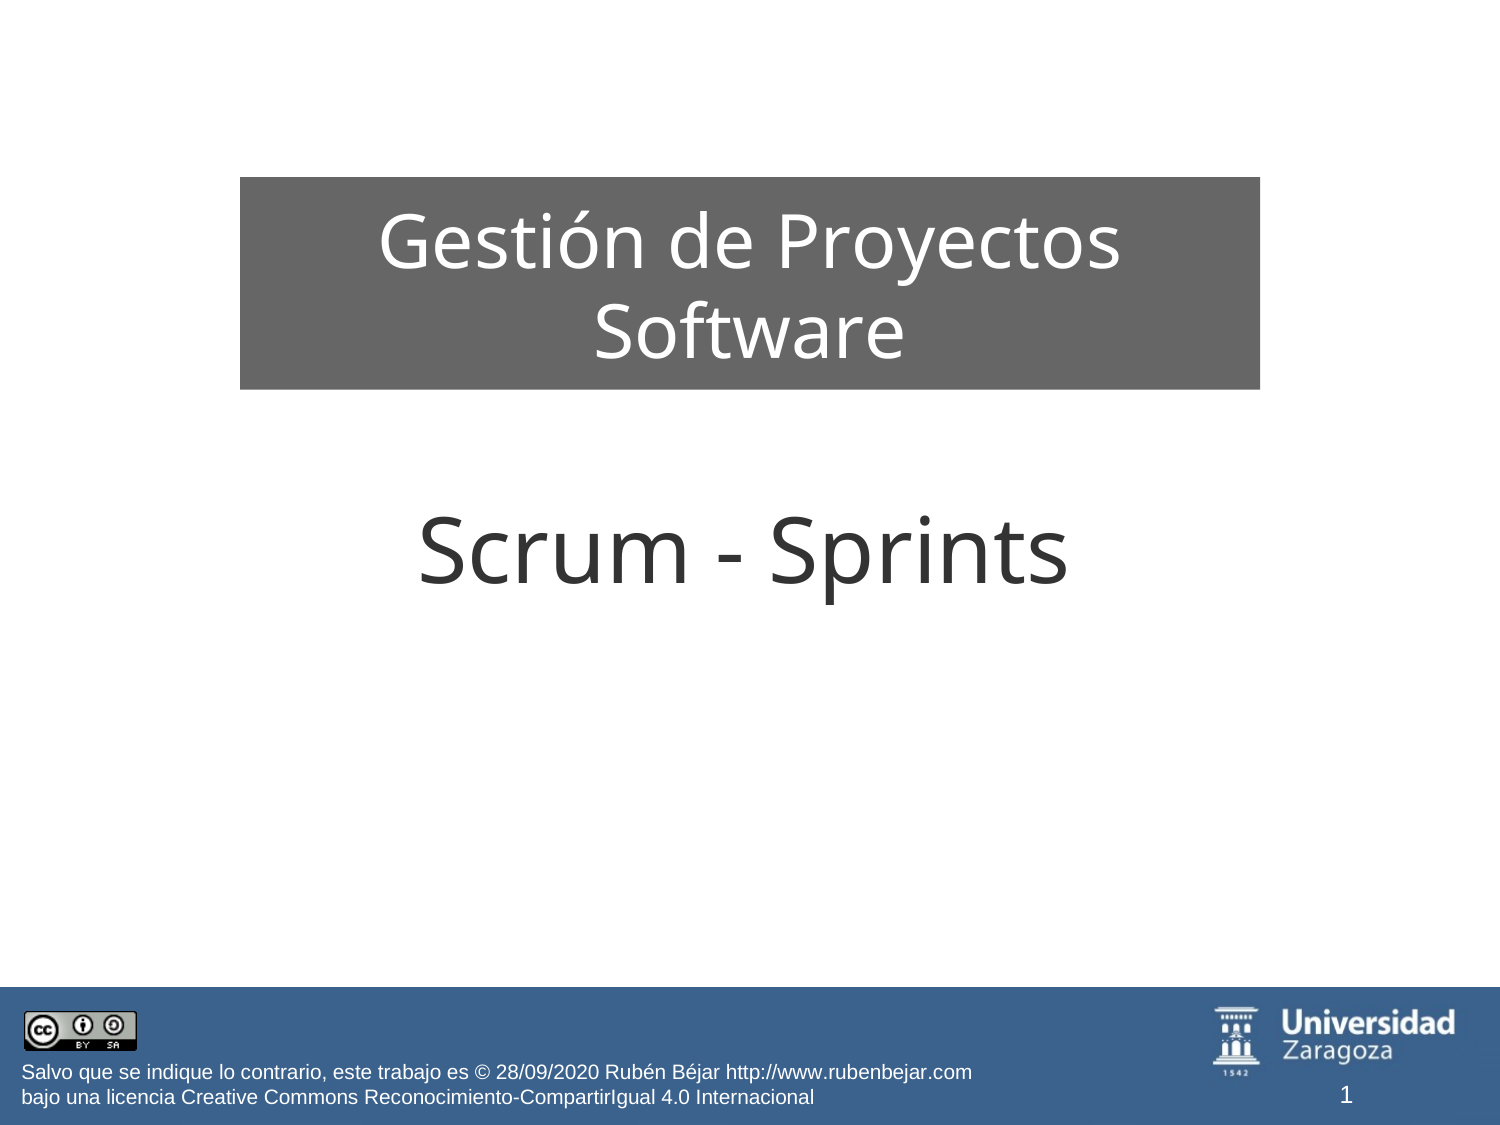

Gestión de Proyectos Software
Scrum - Sprints